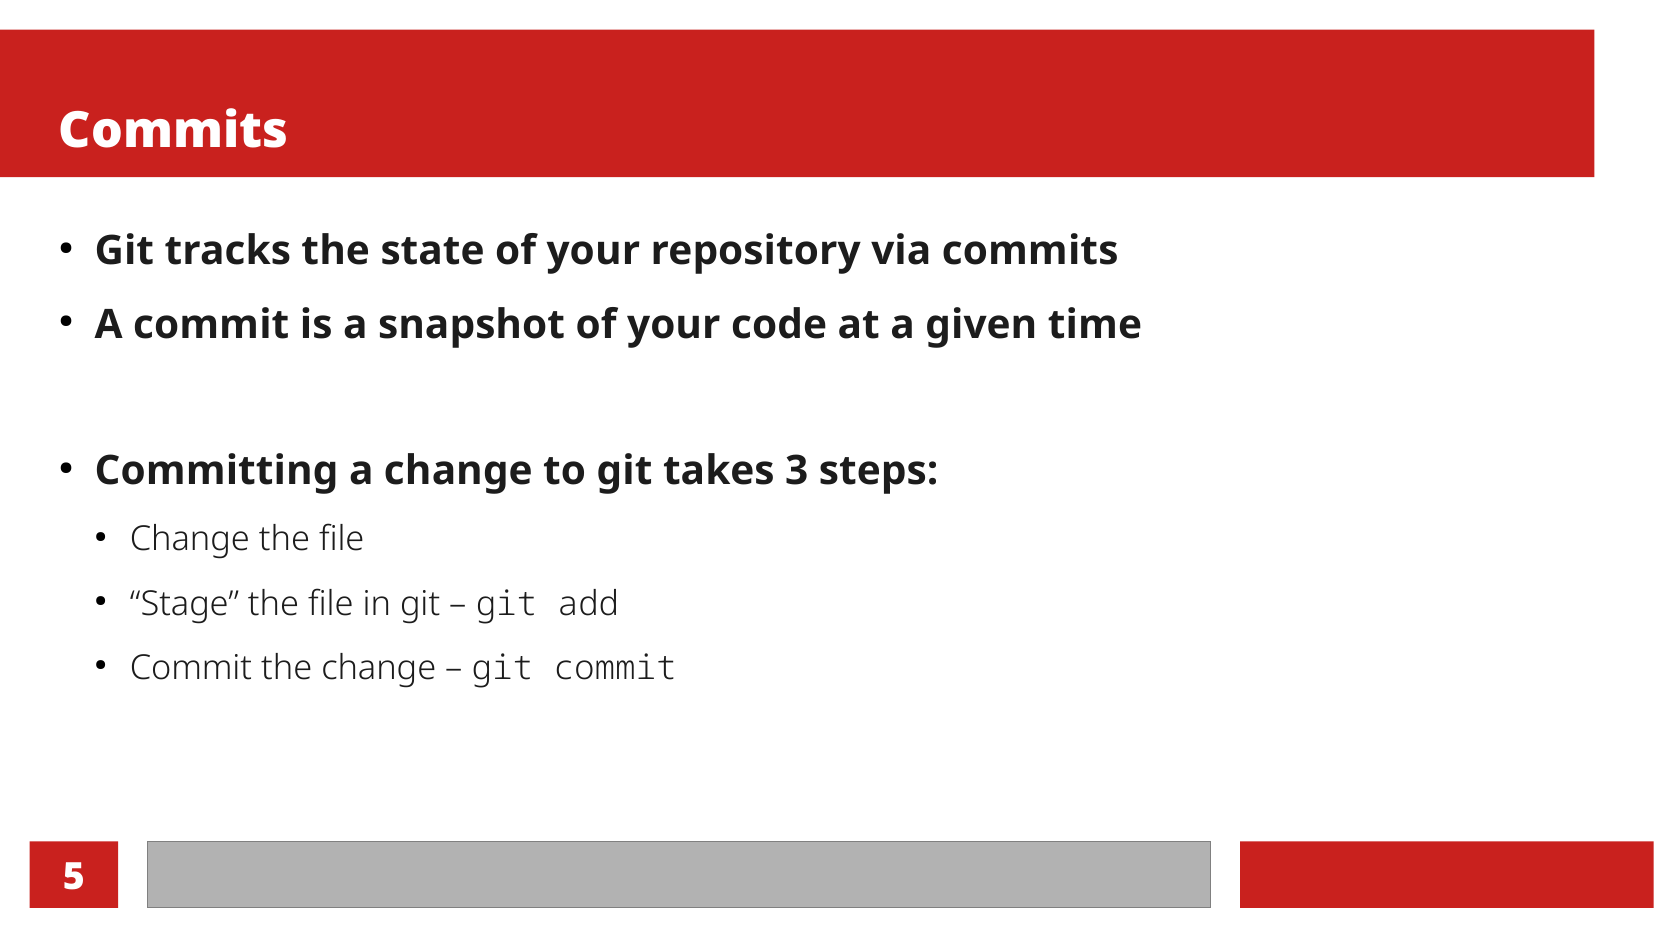

# Commits
Git tracks the state of your repository via commits
A commit is a snapshot of your code at a given time
Committing a change to git takes 3 steps:
Change the file
“Stage” the file in git – git add
Commit the change – git commit
5